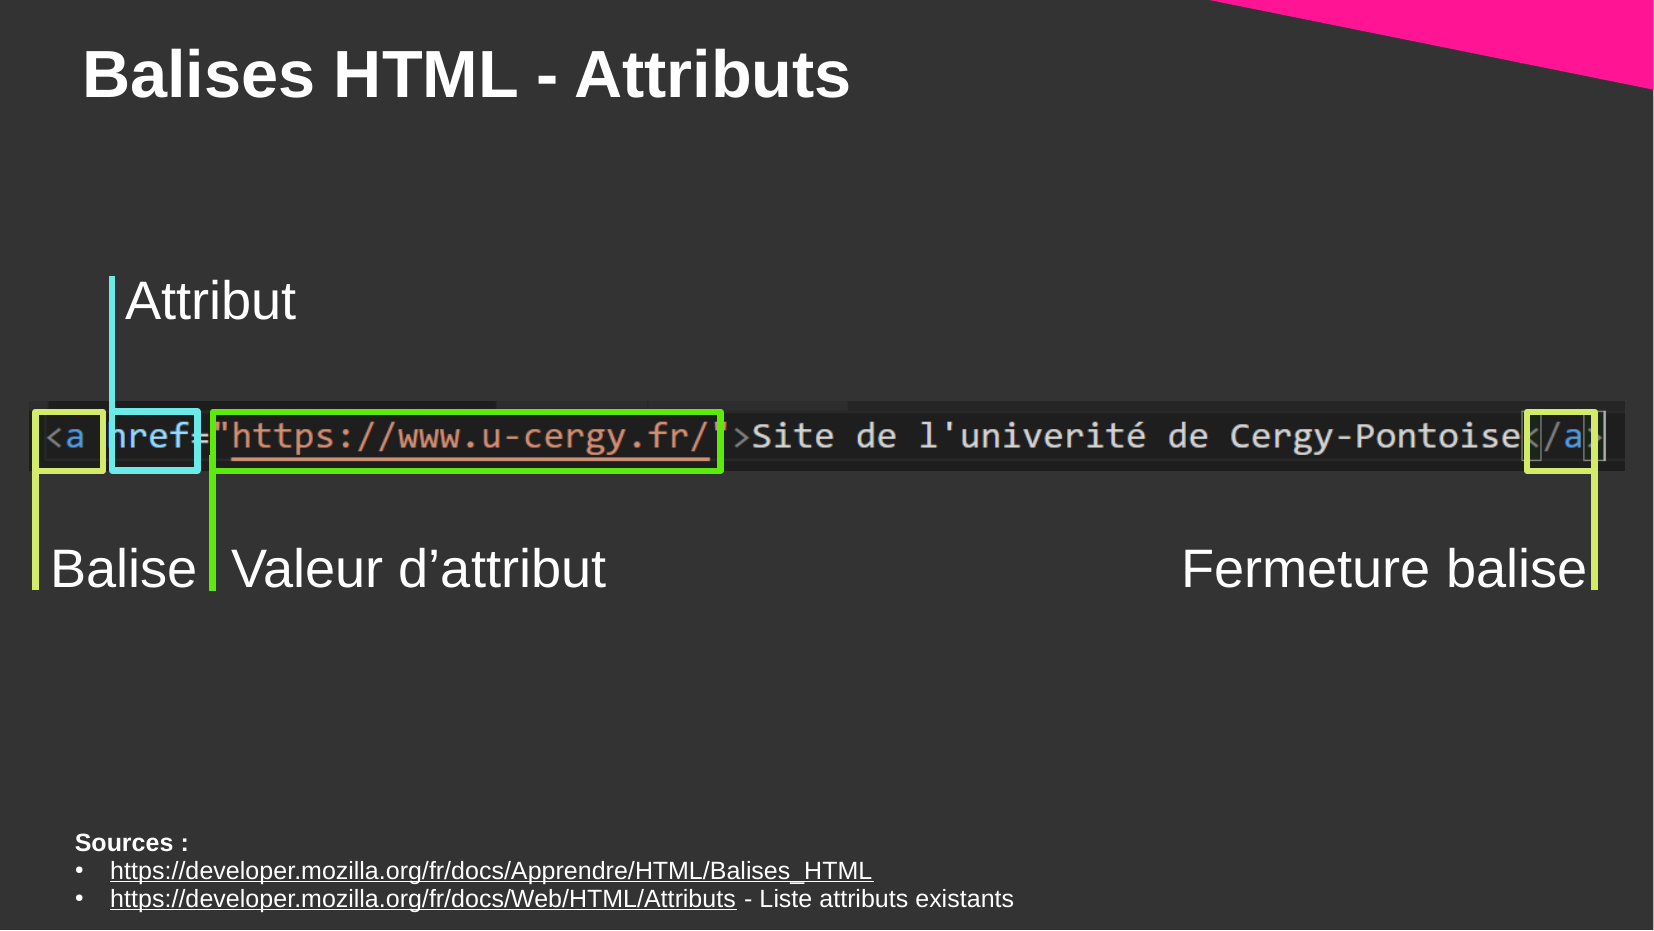

# Balises HTML - Attributs
Attribut
Balise
Valeur d’attribut
Fermeture balise
Sources :
https://developer.mozilla.org/fr/docs/Apprendre/HTML/Balises_HTML
https://developer.mozilla.org/fr/docs/Web/HTML/Attributs - Liste attributs existants